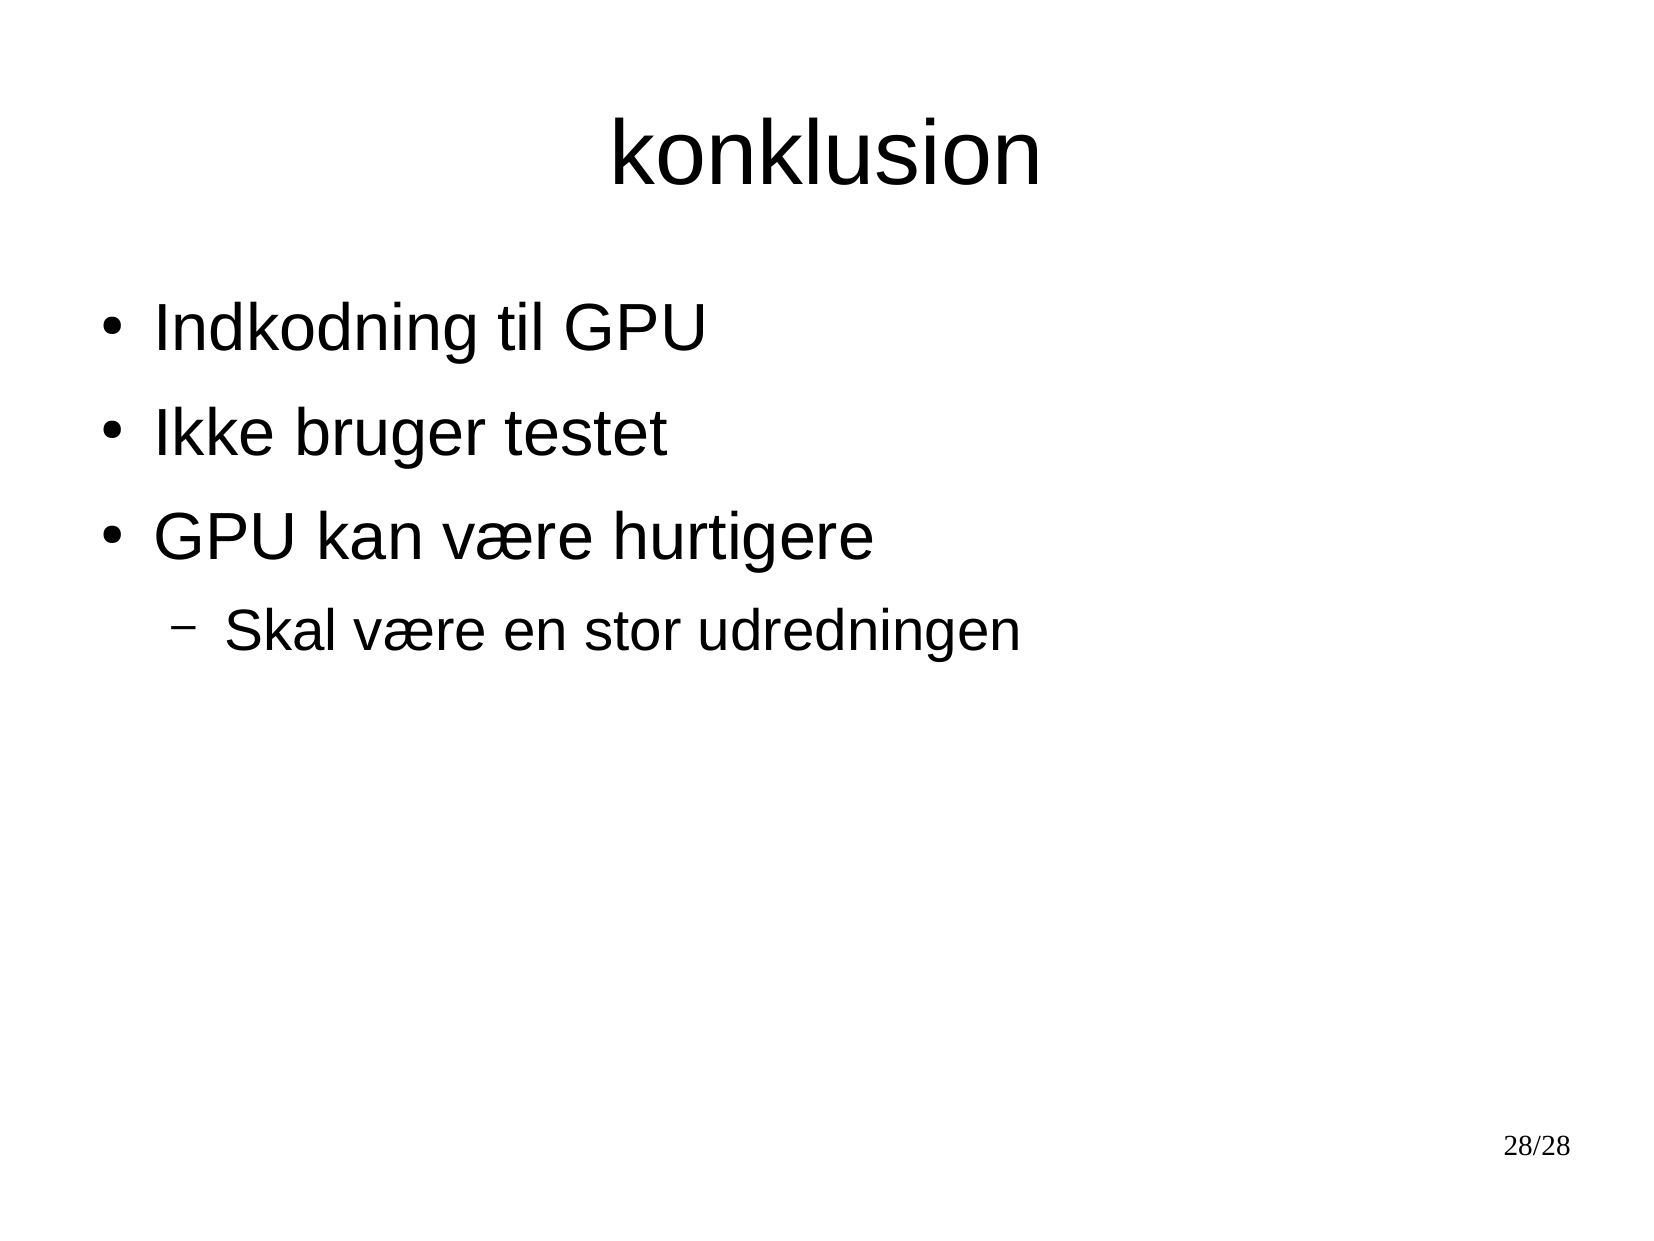

# konklusion
Indkodning til GPU
Ikke bruger testet
GPU kan være hurtigere
Skal være en stor udredningen
28